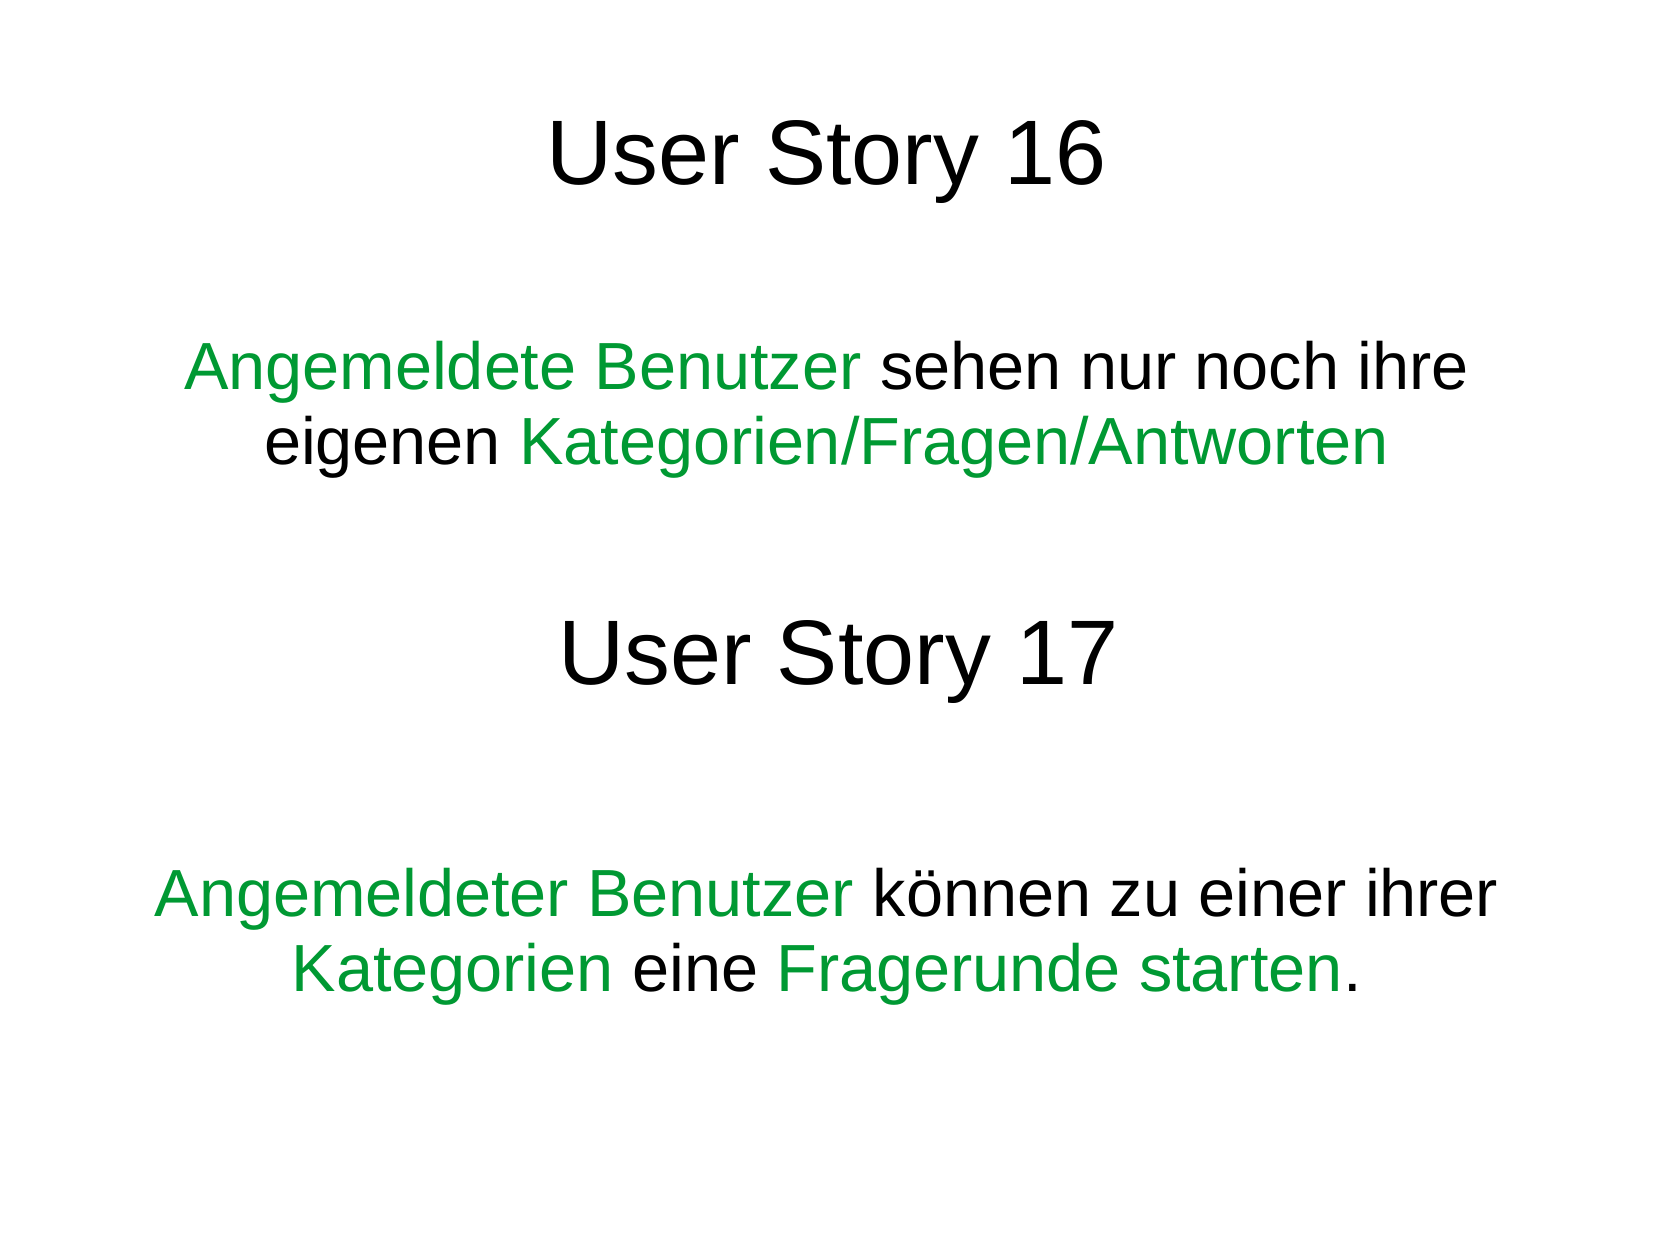

# User Story 16
Angemeldete Benutzer sehen nur noch ihre eigenen Kategorien/Fragen/Antworten
User Story 17
Angemeldeter Benutzer können zu einer ihrer Kategorien eine Fragerunde starten.